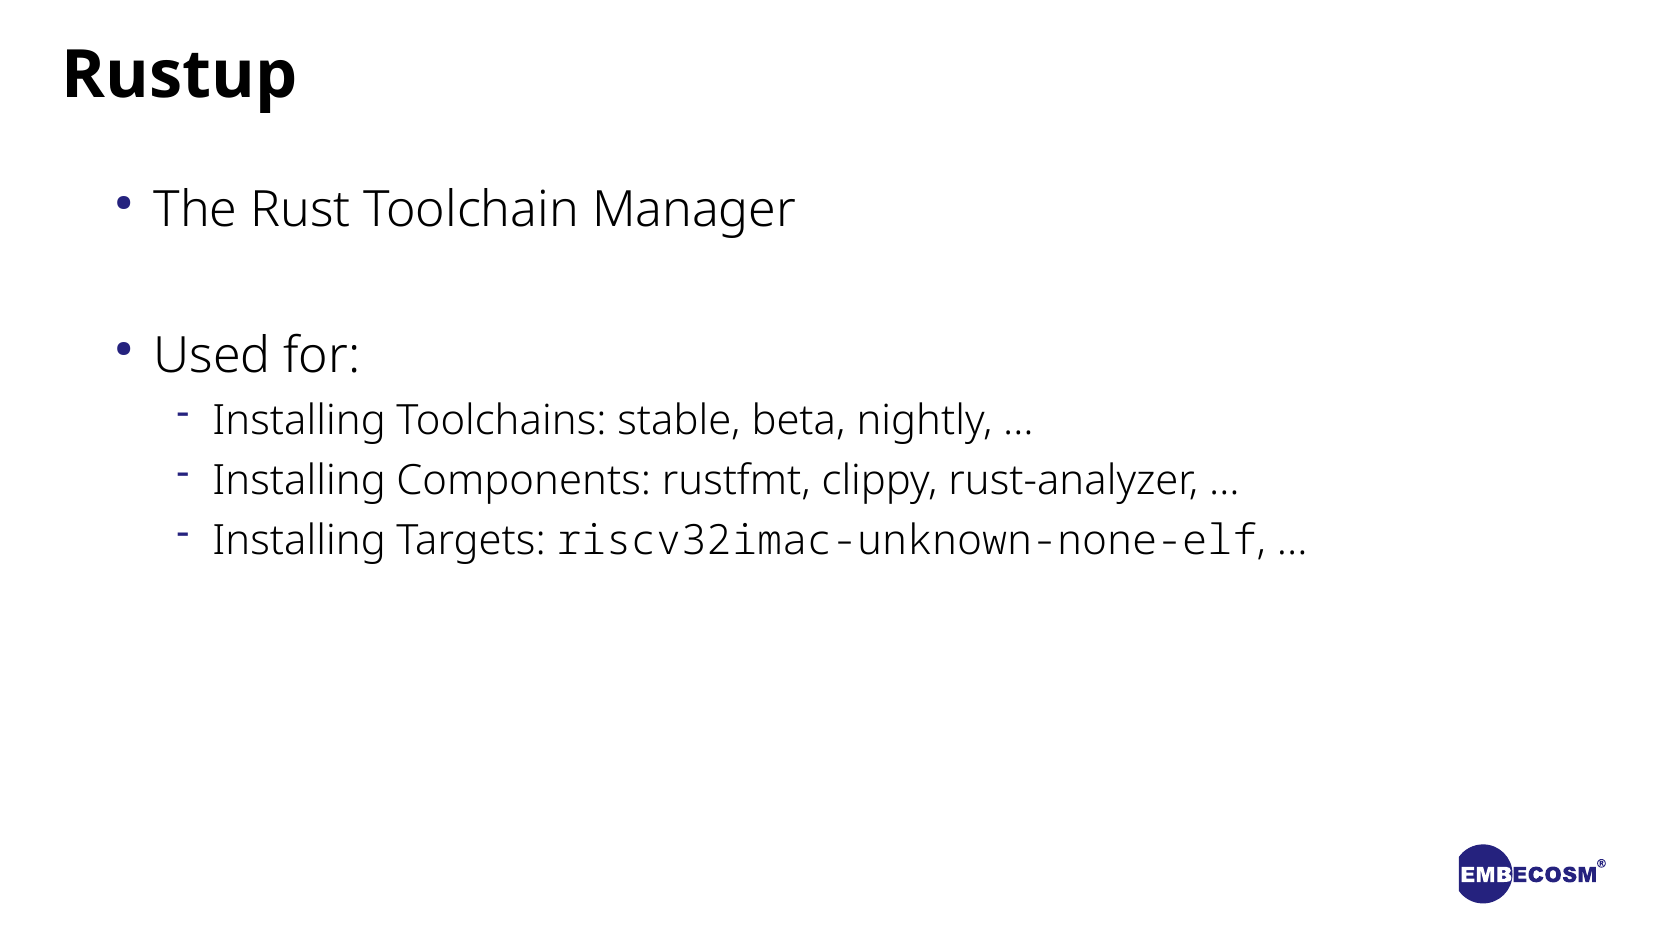

# Rustup
The Rust Toolchain Manager
Used for:
Installing Toolchains: stable, beta, nightly, …
Installing Components: rustfmt, clippy, rust-analyzer, …
Installing Targets: riscv32imac-unknown-none-elf, ...